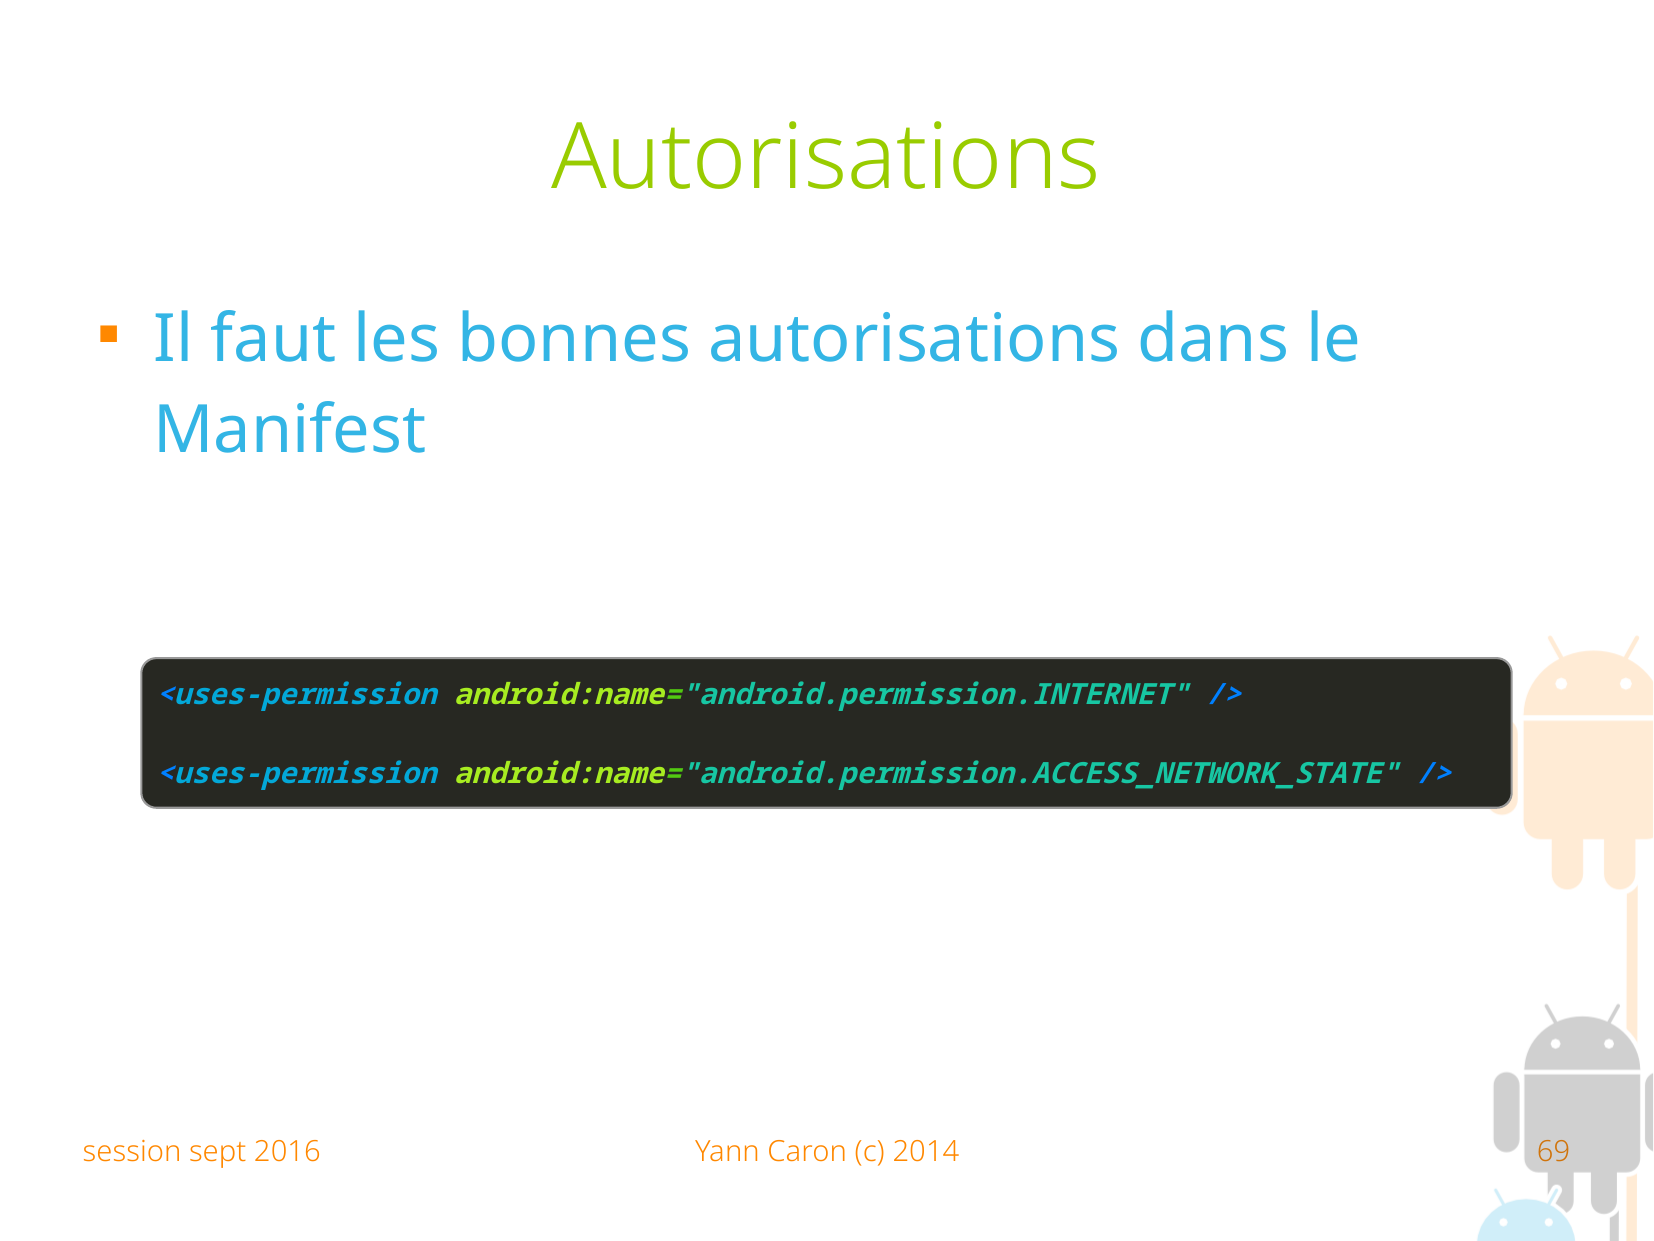

# Autorisations
Il faut les bonnes autorisations dans le Manifest
<uses-permission android:name="android.permission.INTERNET" />
<uses-permission android:name="android.permission.ACCESS_NETWORK_STATE" />
session sept 2016
Yann Caron (c) 2014
69